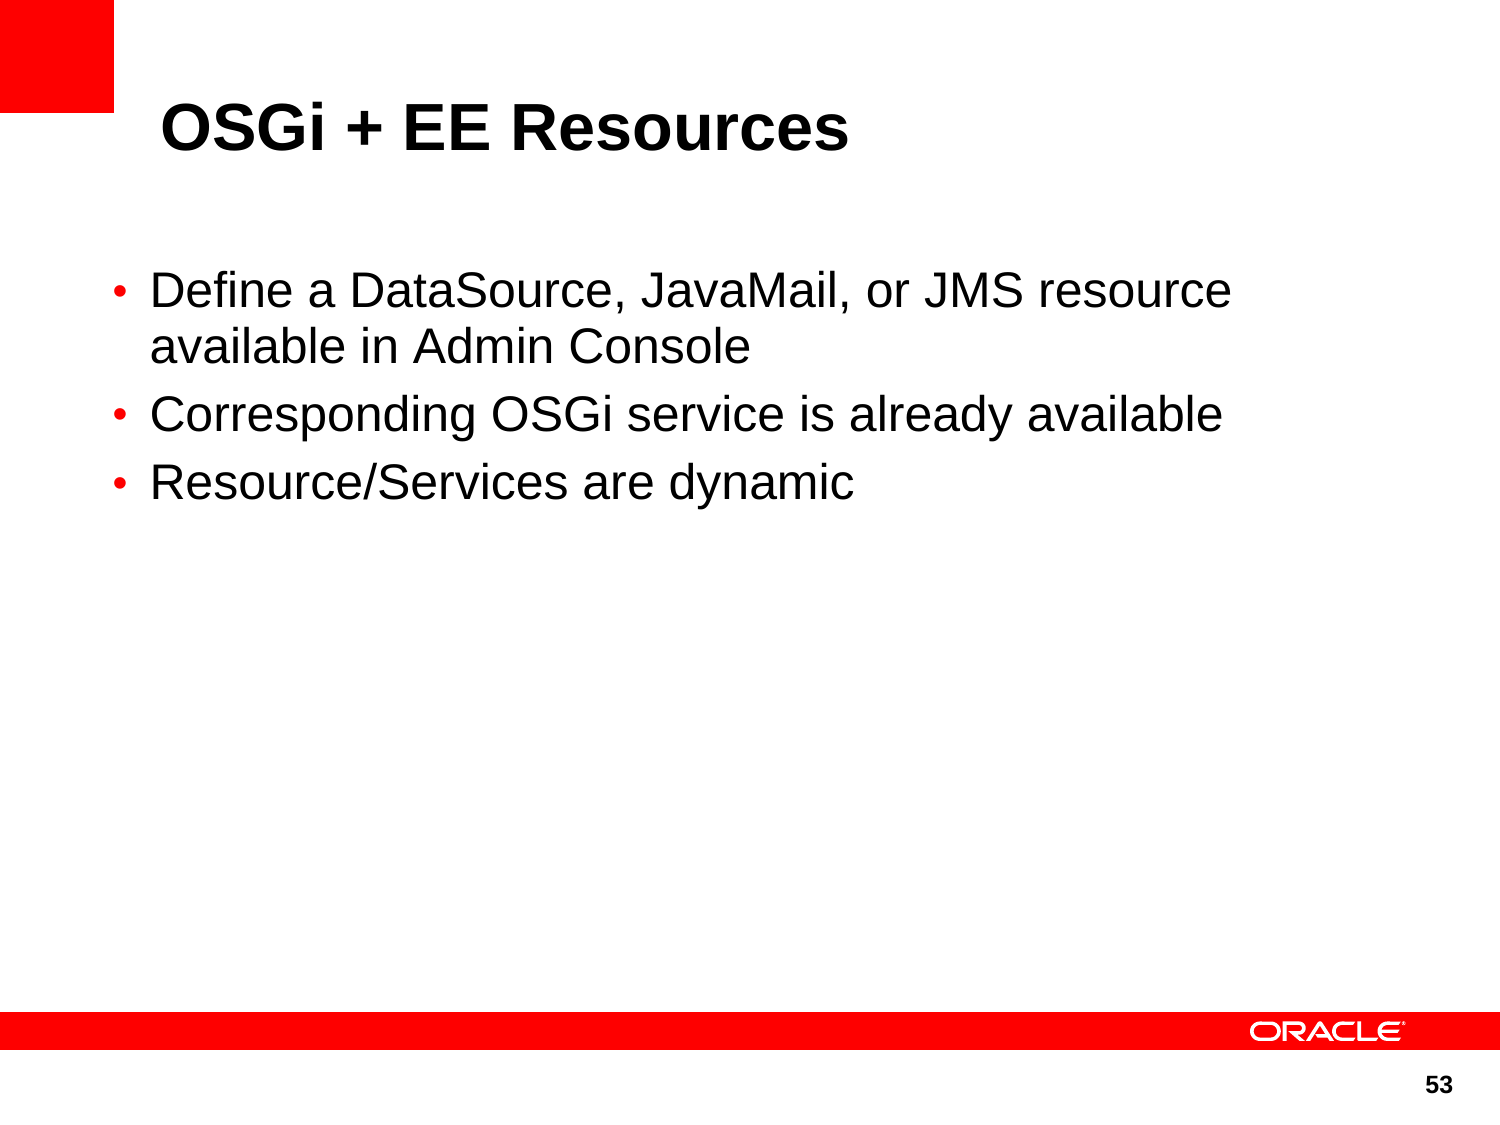

# OSGi + EE Resources
Define a DataSource, JavaMail, or JMS resource available in Admin Console
Corresponding OSGi service is already available
Resource/Services are dynamic